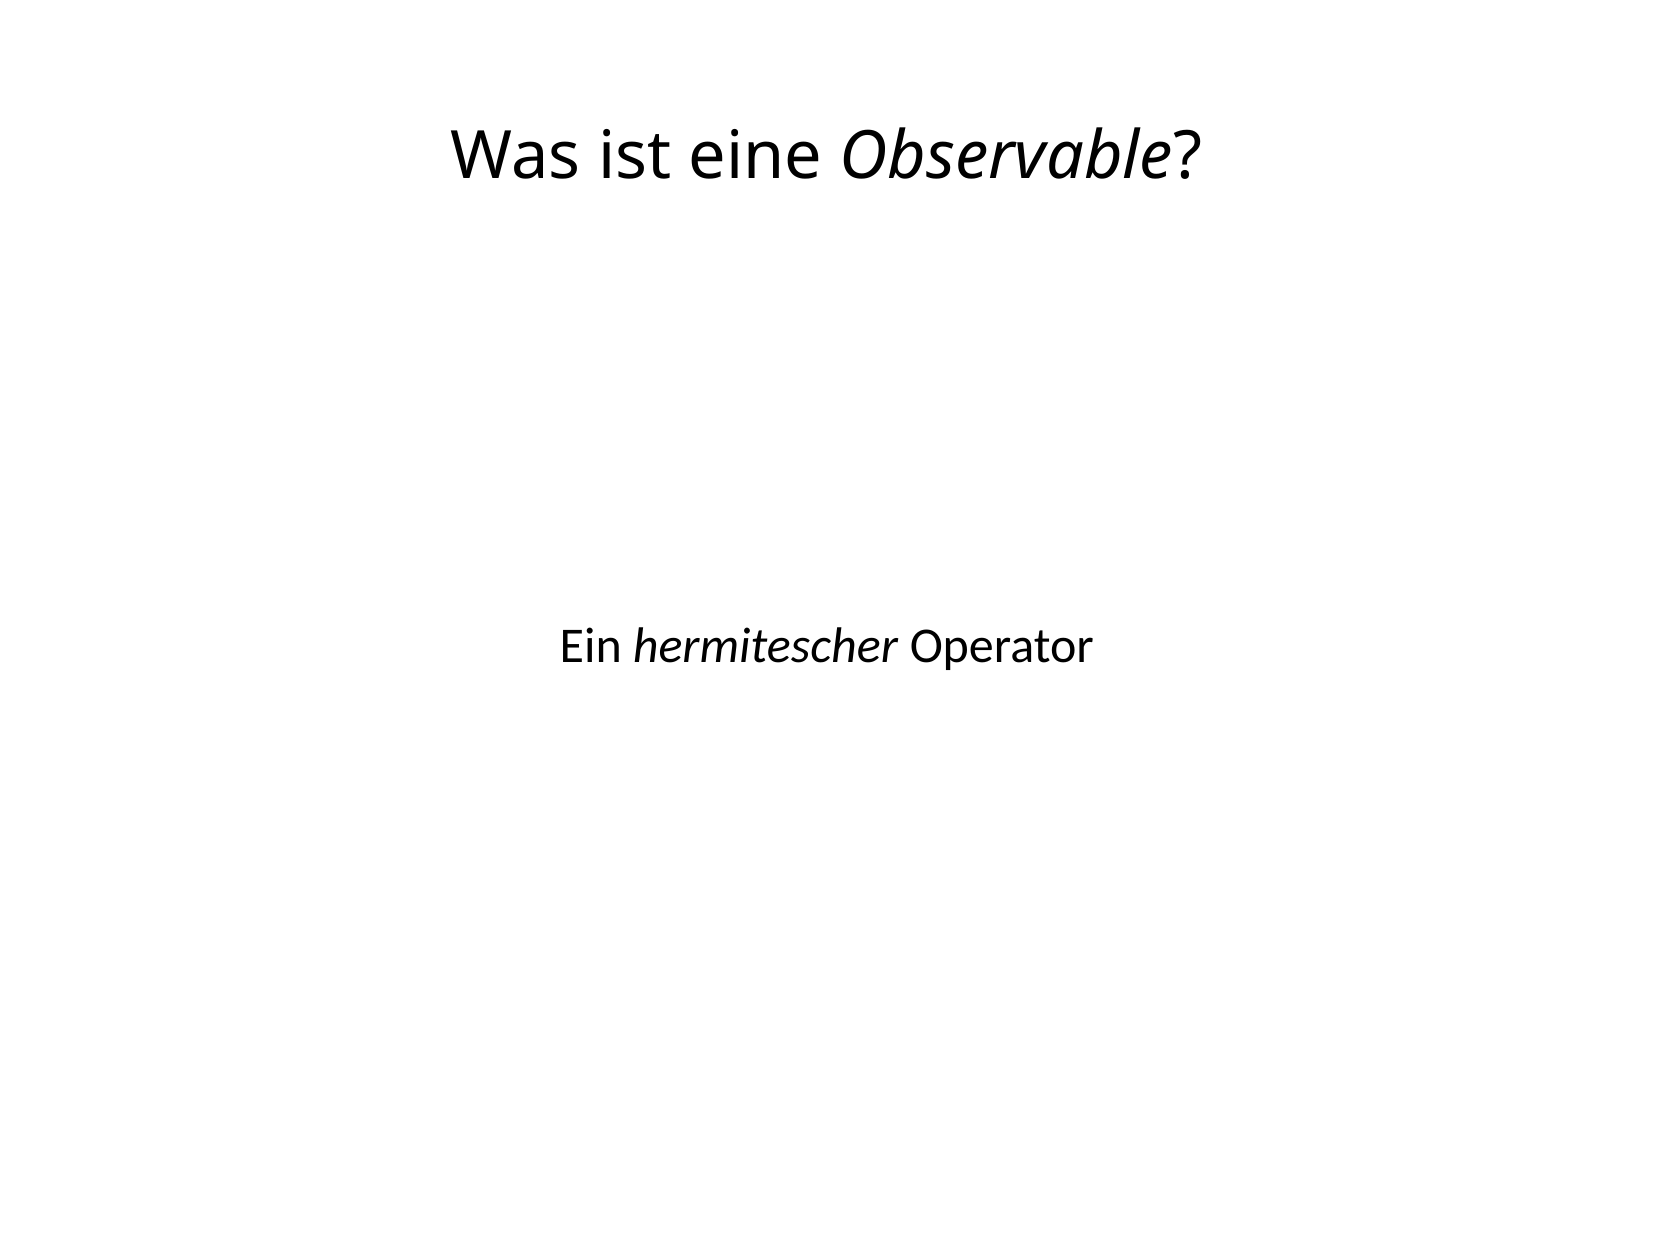

# Was ist eine Observable?
Ein hermitescher Operator